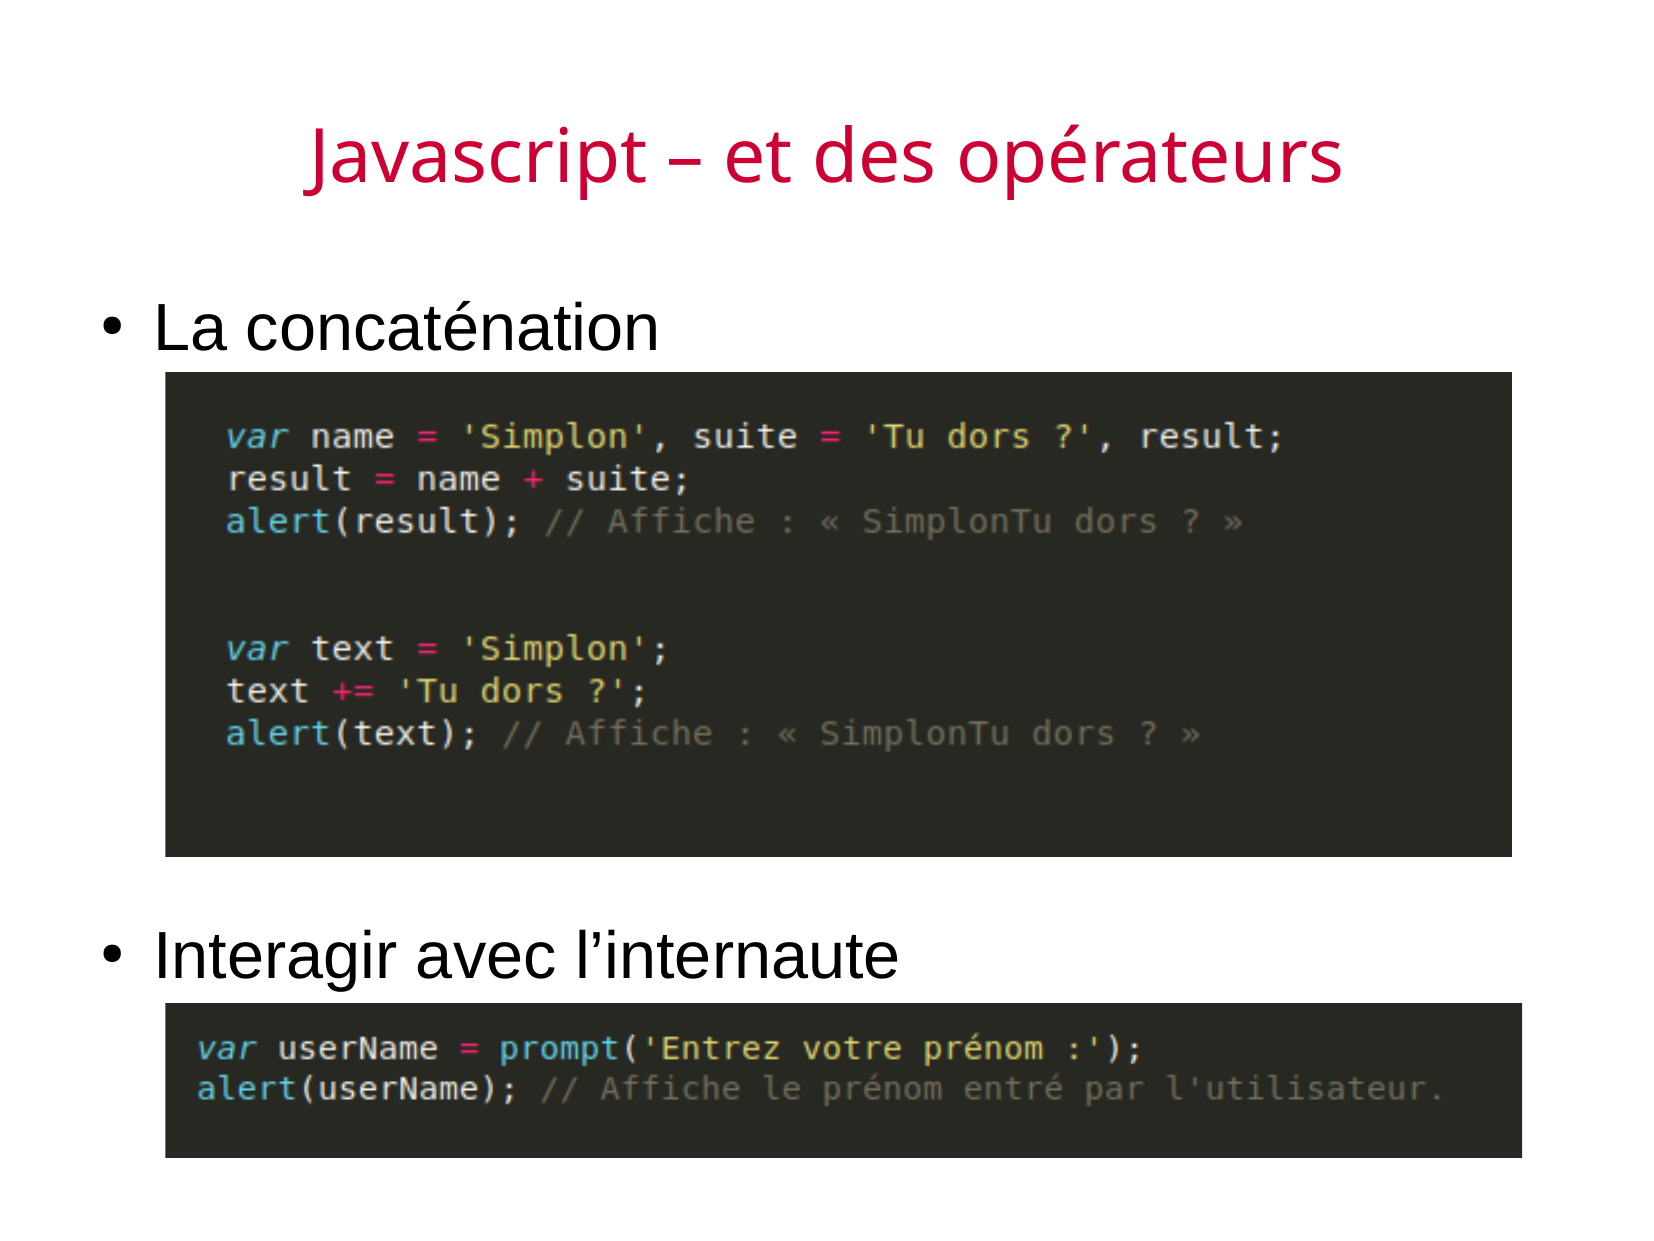

Javascript – et des opérateurs
# La concaténation
Interagir avec l’internaute